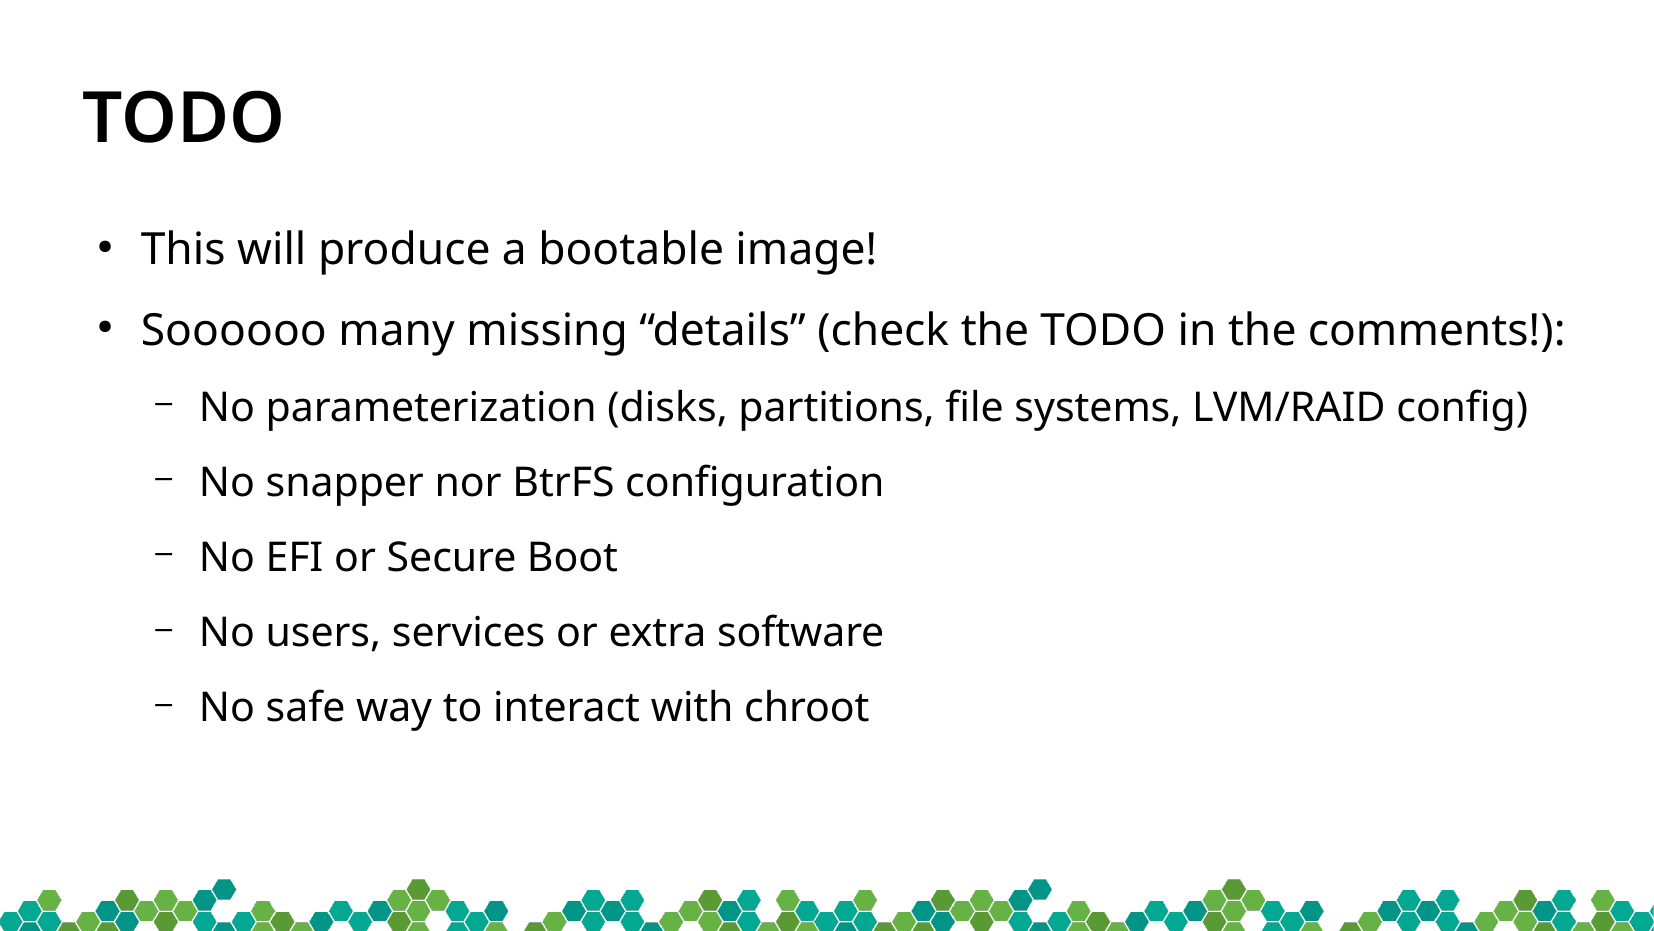

# TODO
This will produce a bootable image!
Soooooo many missing “details” (check the TODO in the comments!):
No parameterization (disks, partitions, file systems, LVM/RAID config)
No snapper nor BtrFS configuration
No EFI or Secure Boot
No users, services or extra software
No safe way to interact with chroot